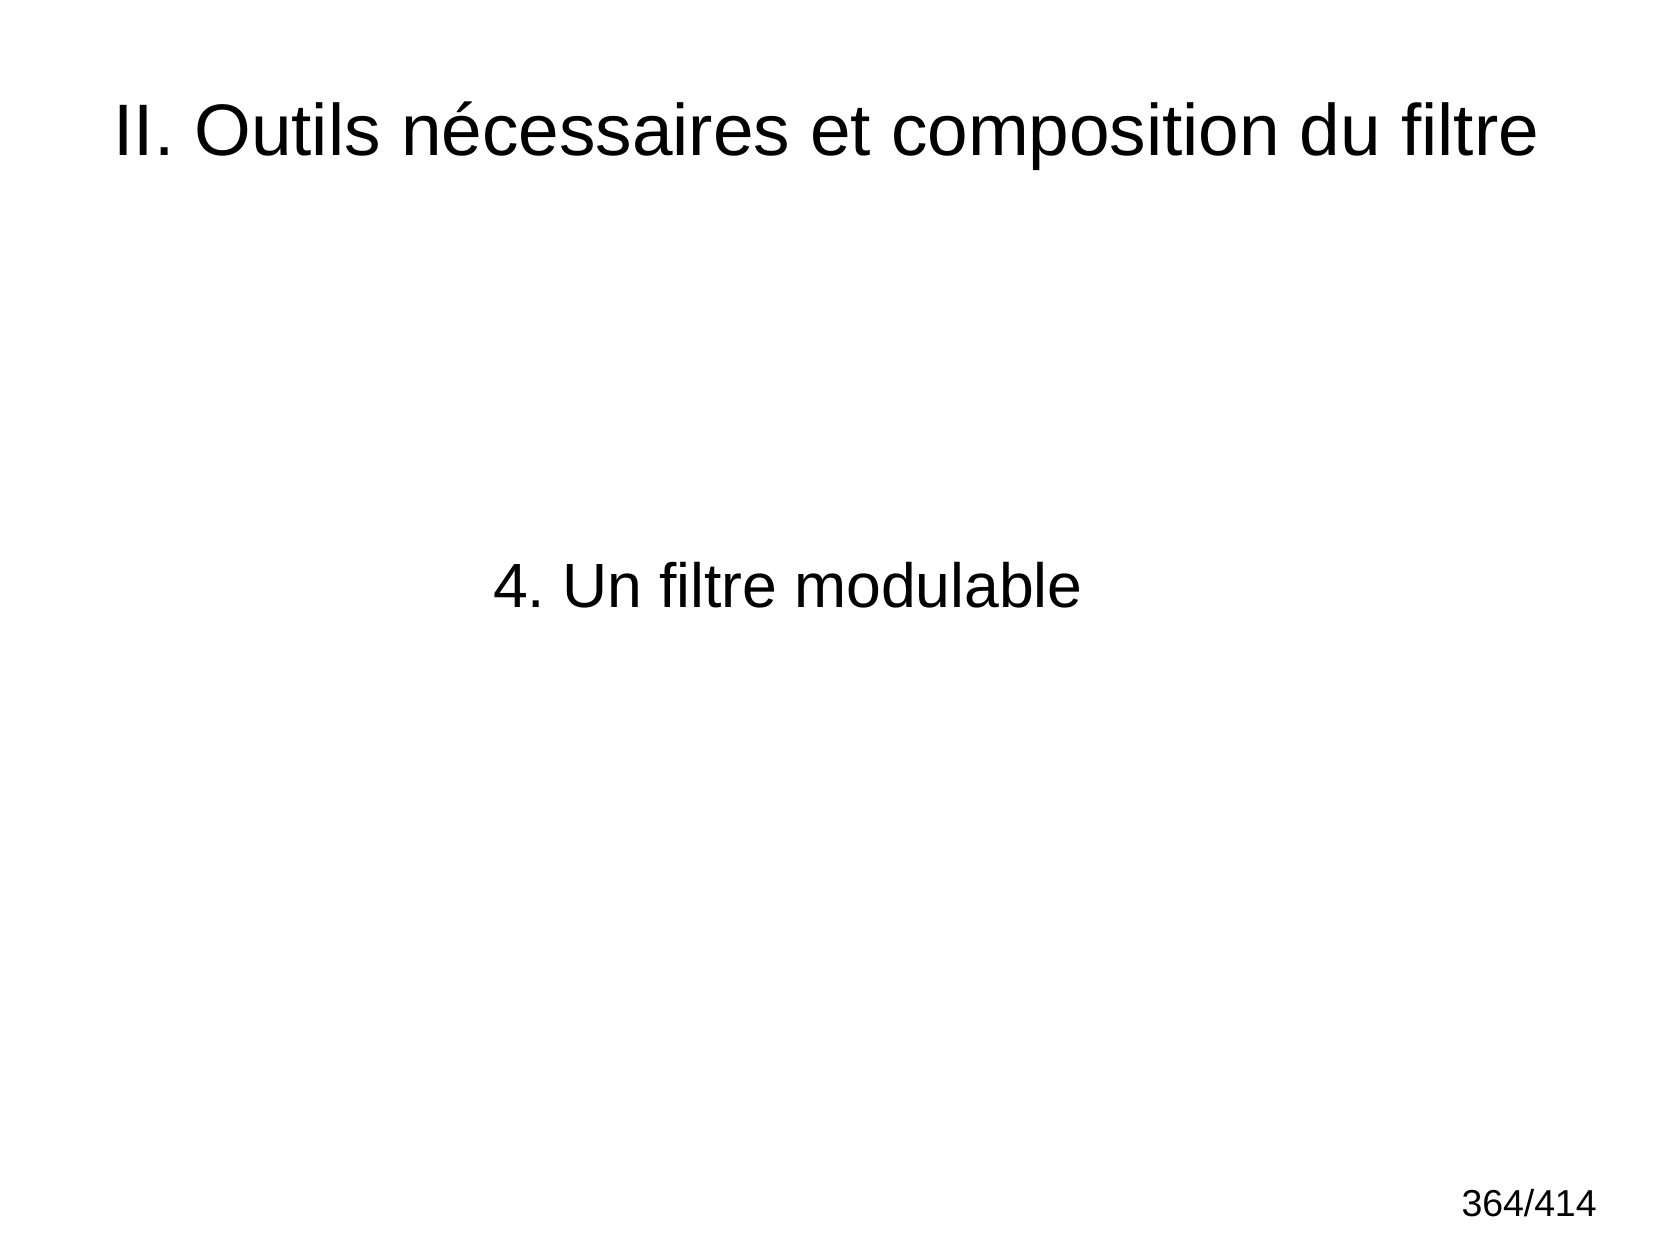

# II. Outils nécessaires et composition du filtre
4. Un filtre modulable